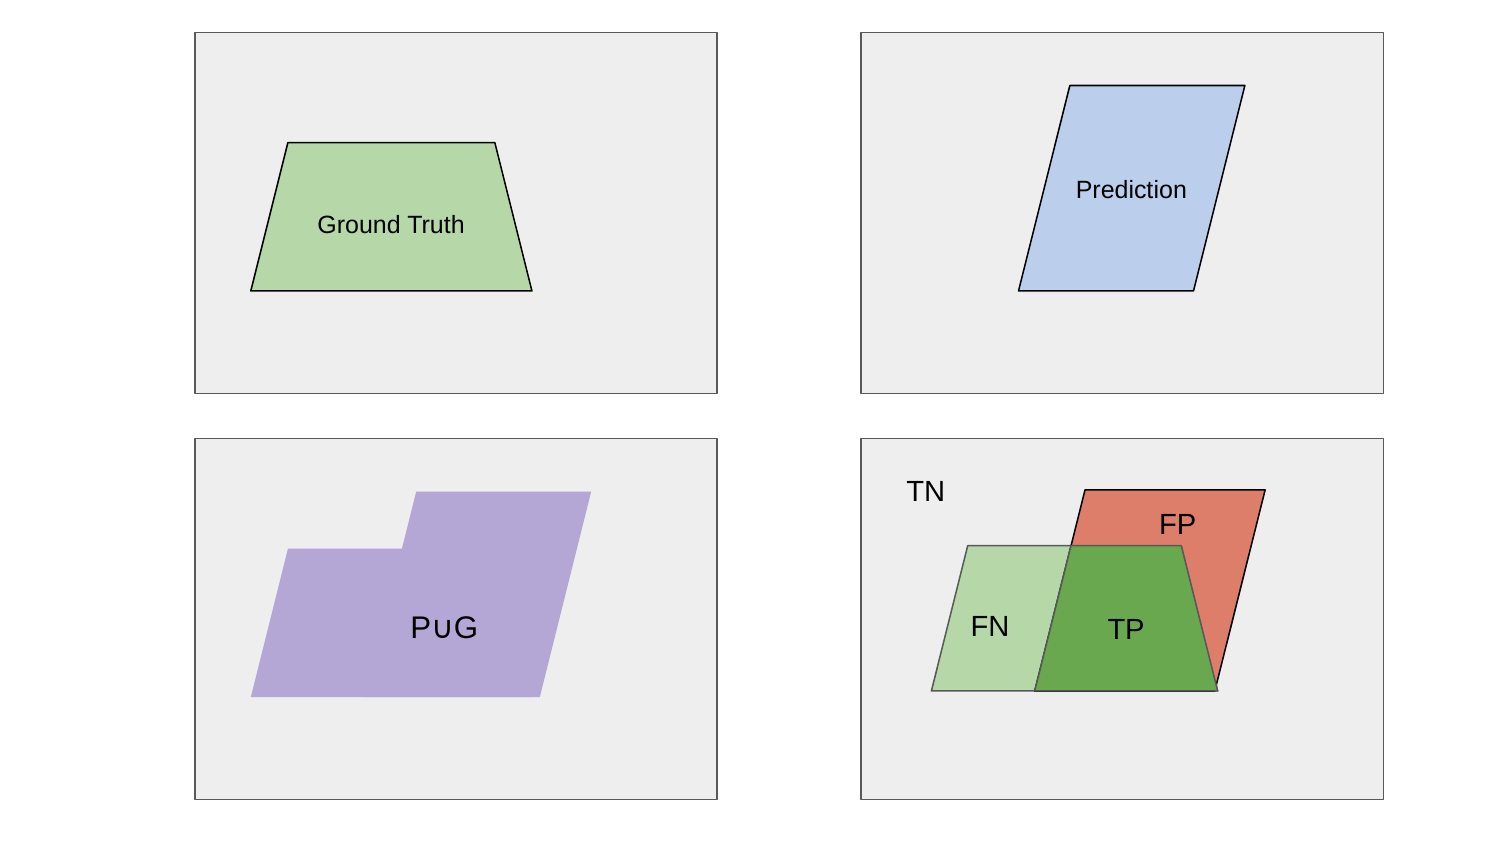

Prediction
Ground Truth
TN
FP
FN
TP
P∪G